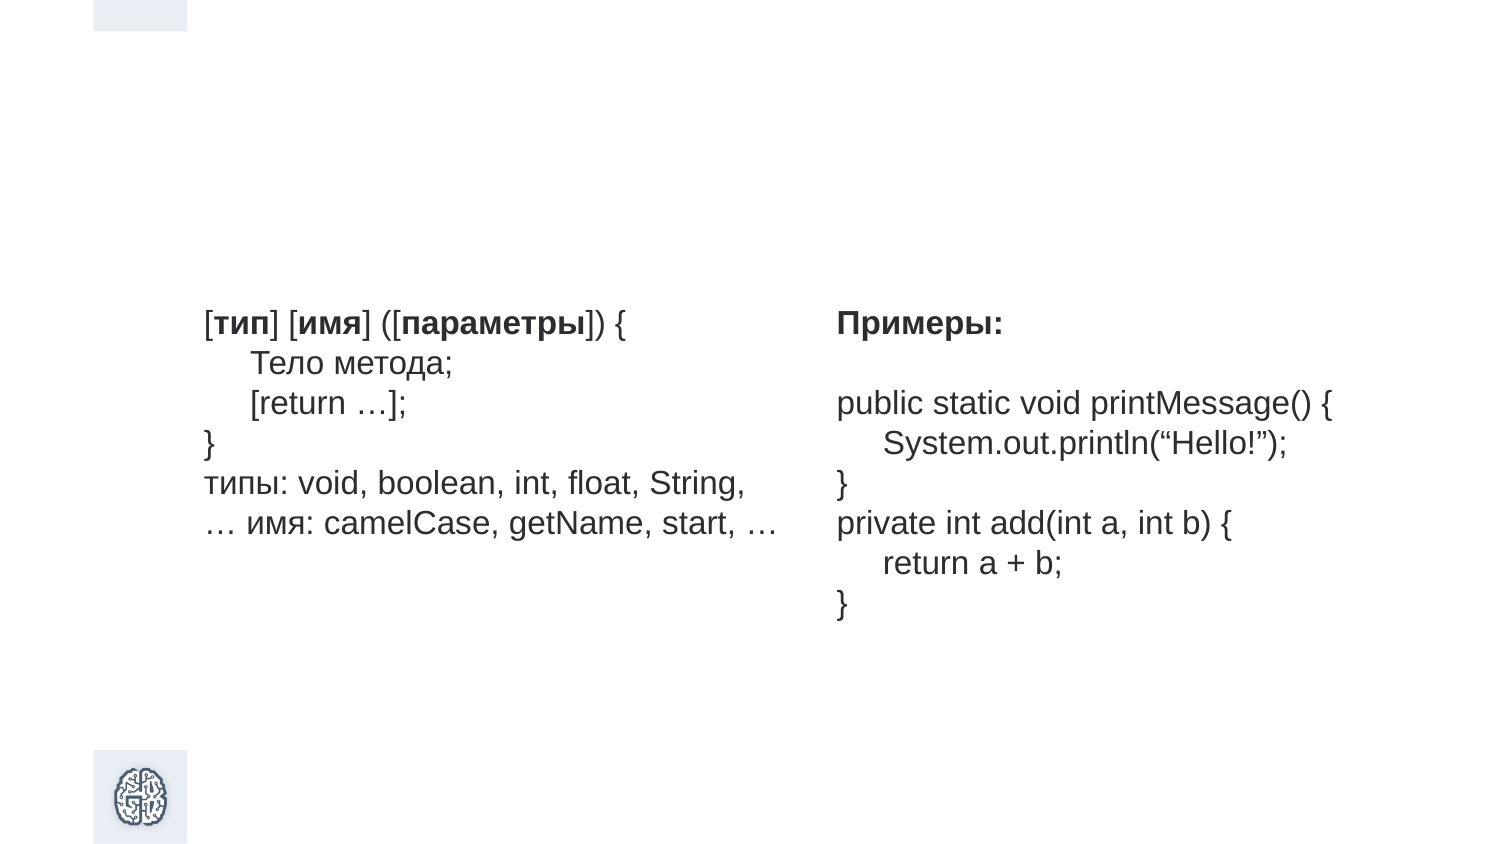

[тип] [имя] ([параметры]) {
 Тело метода;
 [return …];
}
типы: void, boolean, int, float, String, … имя: camelCase, getName, start, …
Примеры:
public static void printMessage() {
 System.out.println(“Hello!”);
}
private int add(int a, int b) {
 return a + b;
}